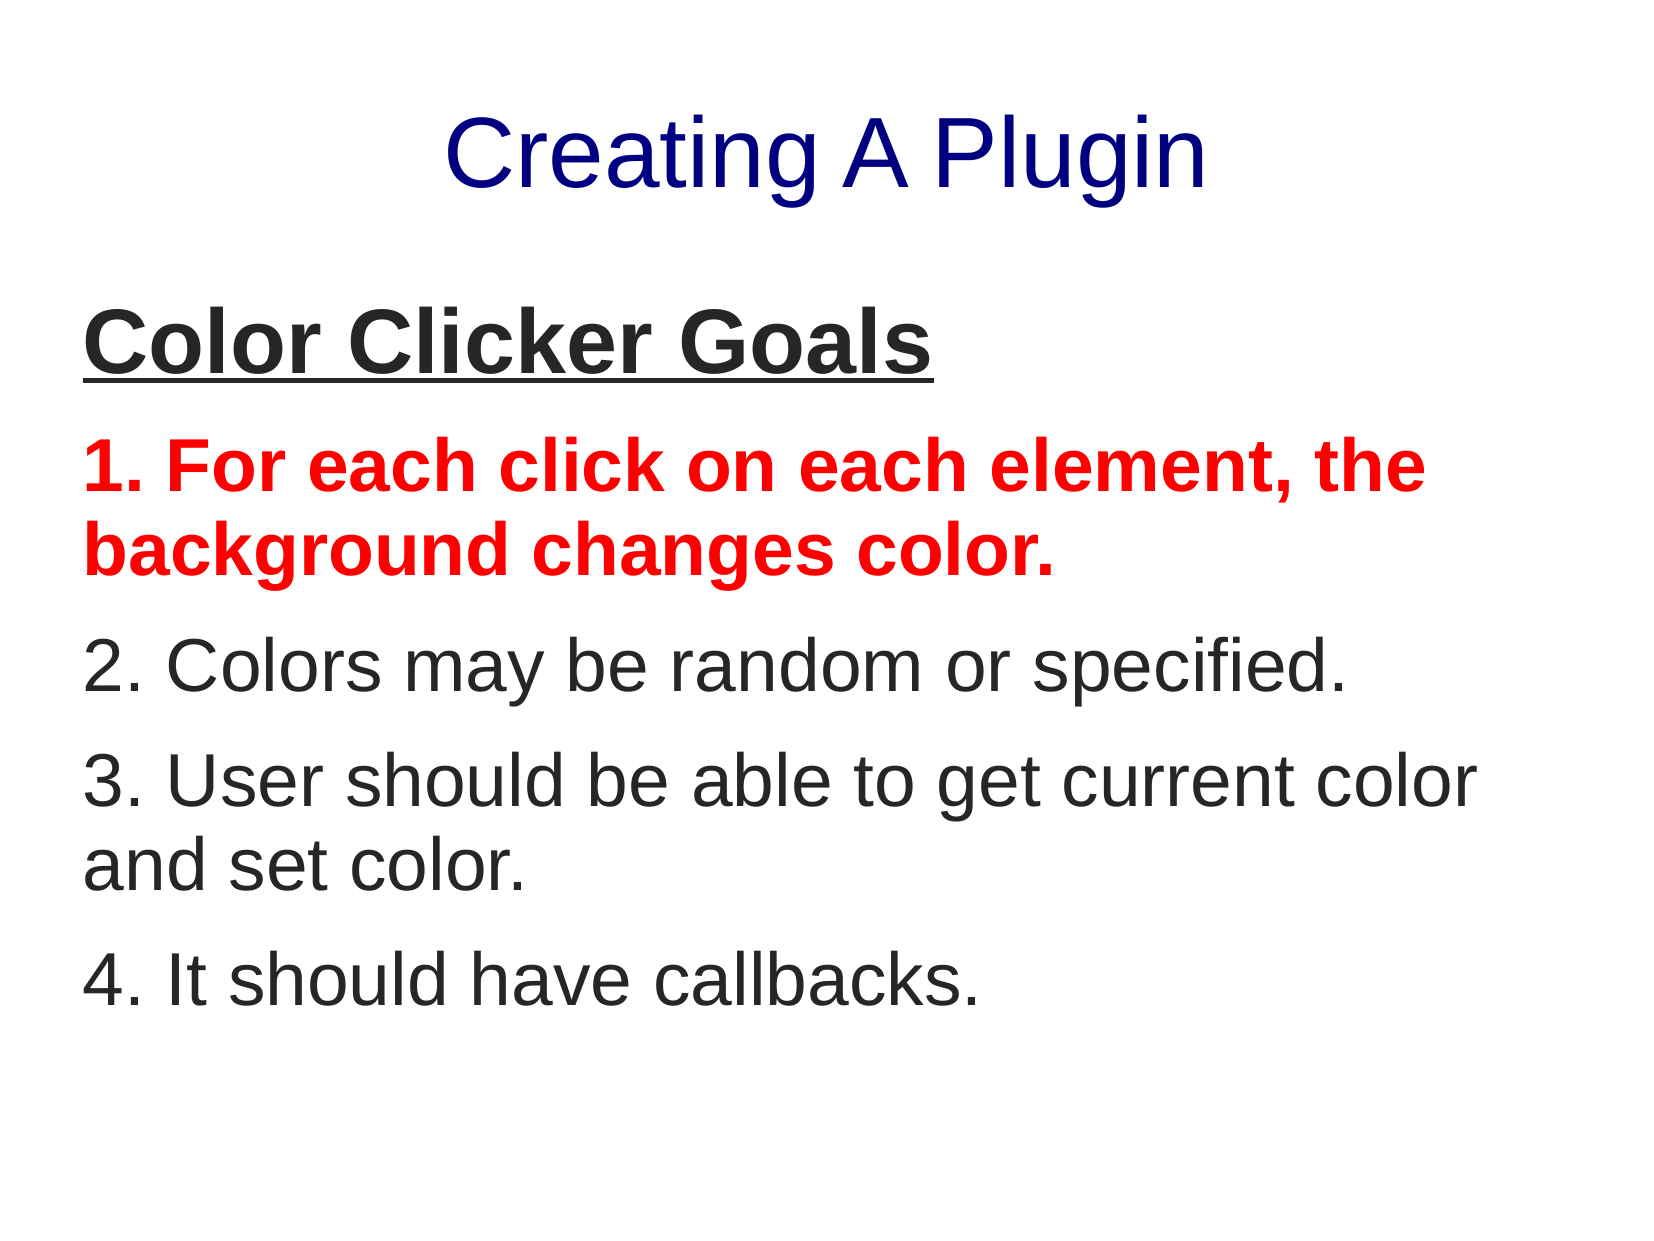

# Creating A Plugin
Color Clicker Goals
1. For each click on each element, the background changes color.
2. Colors may be random or specified.
3. User should be able to get current color and set color.
4. It should have callbacks.